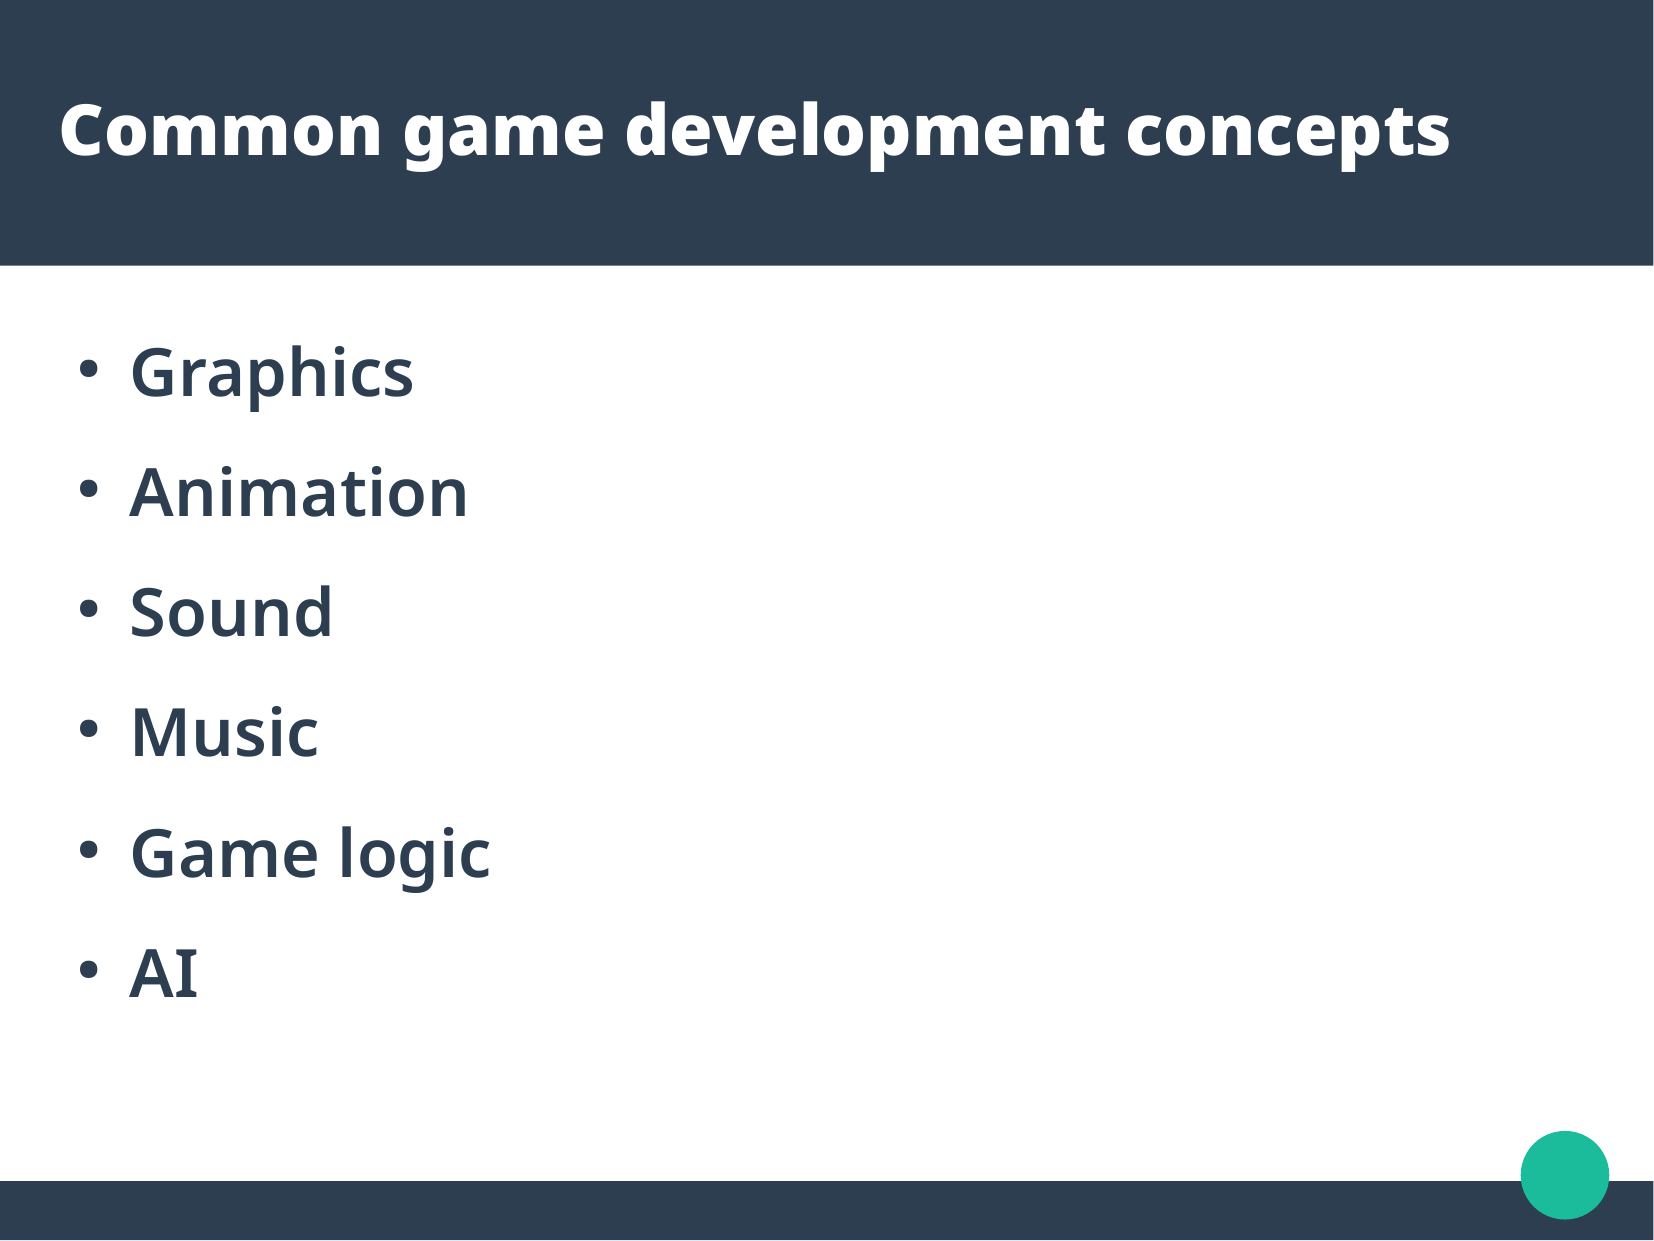

# Common game development concepts
Graphics
Animation
Sound
Music
Game logic
AI